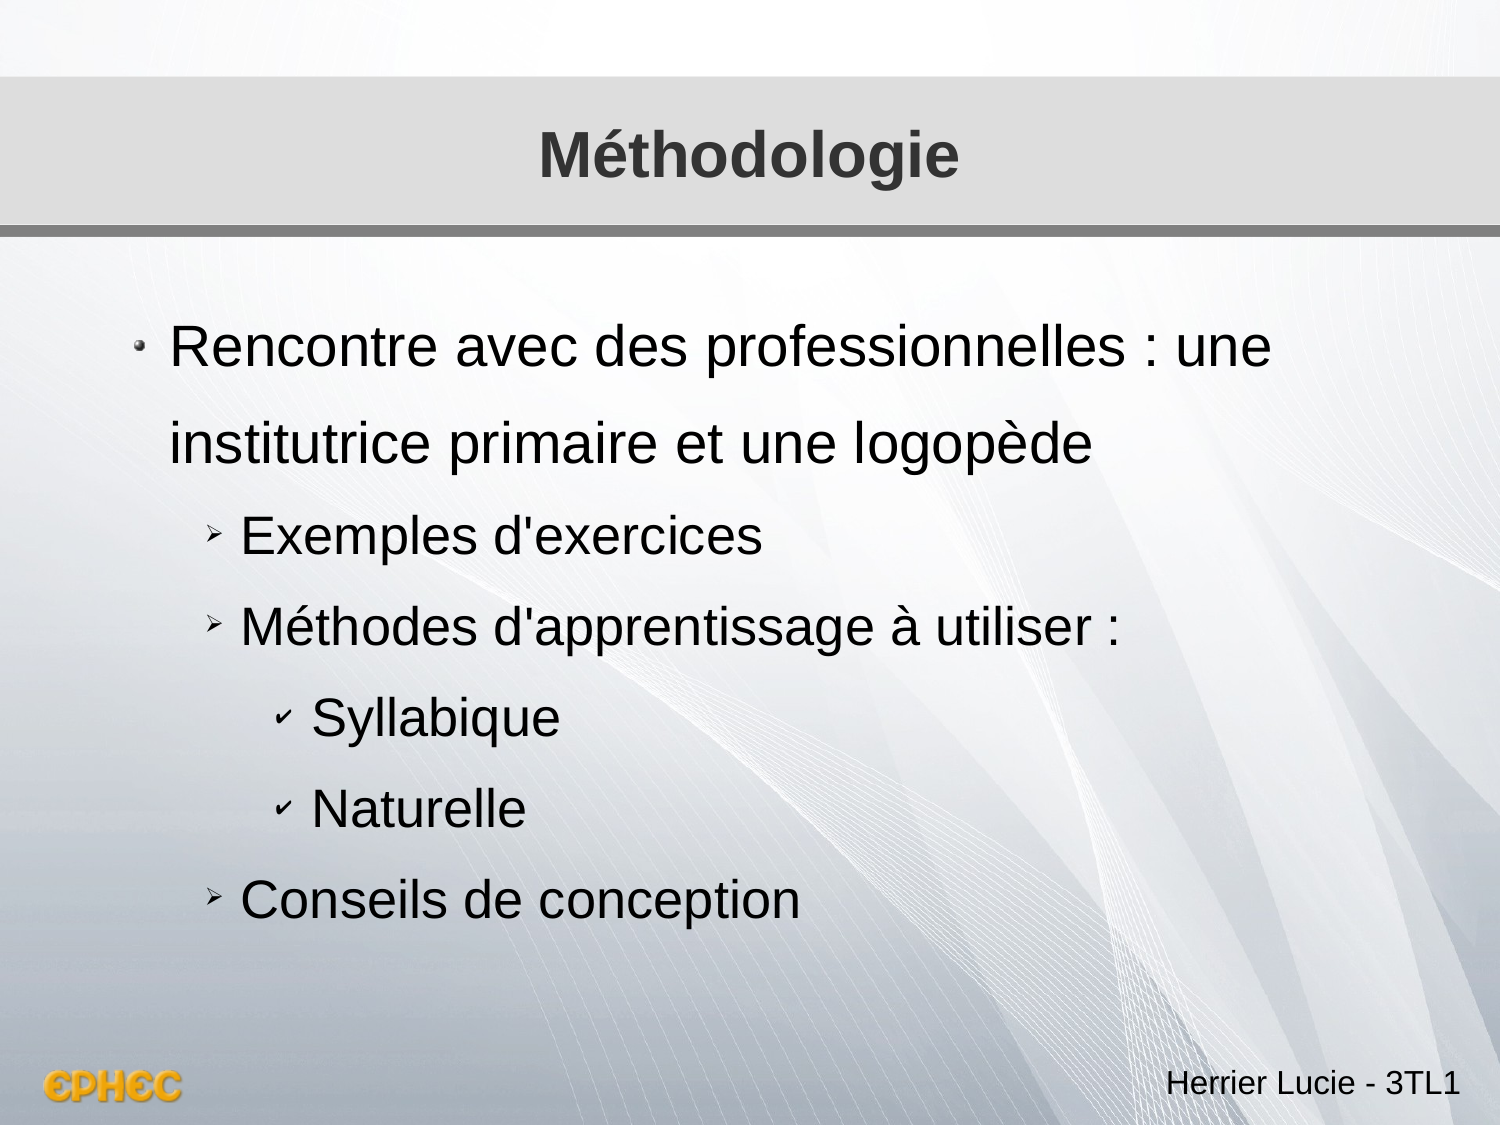

# Méthodologie
Rencontre avec des professionnelles : une institutrice primaire et une logopède
Exemples d'exercices
Méthodes d'apprentissage à utiliser :
Syllabique
Naturelle
Conseils de conception
Herrier Lucie - 3TL1